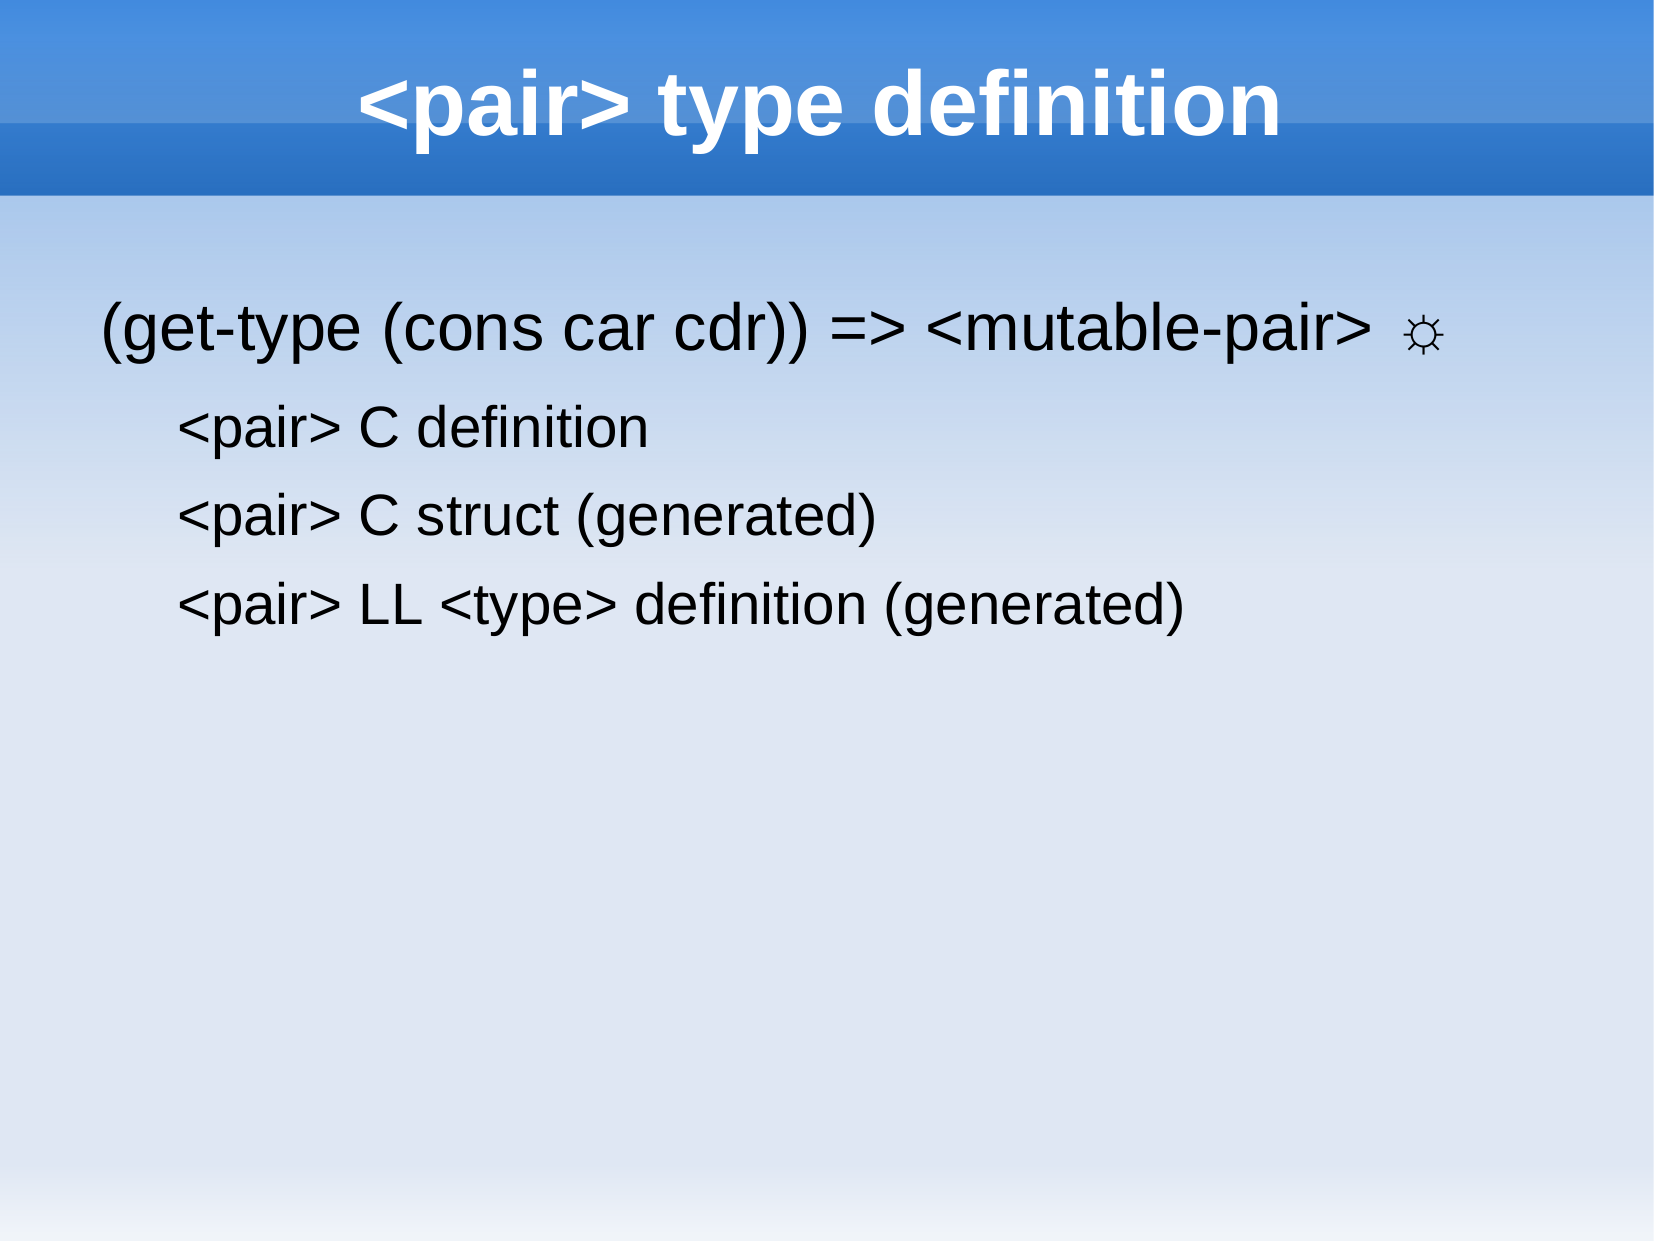

# <pair> type definition
(get-type (cons car cdr)) => <mutable-pair> ☼
<pair> C definition
<pair> C struct (generated)
<pair> LL <type> definition (generated)